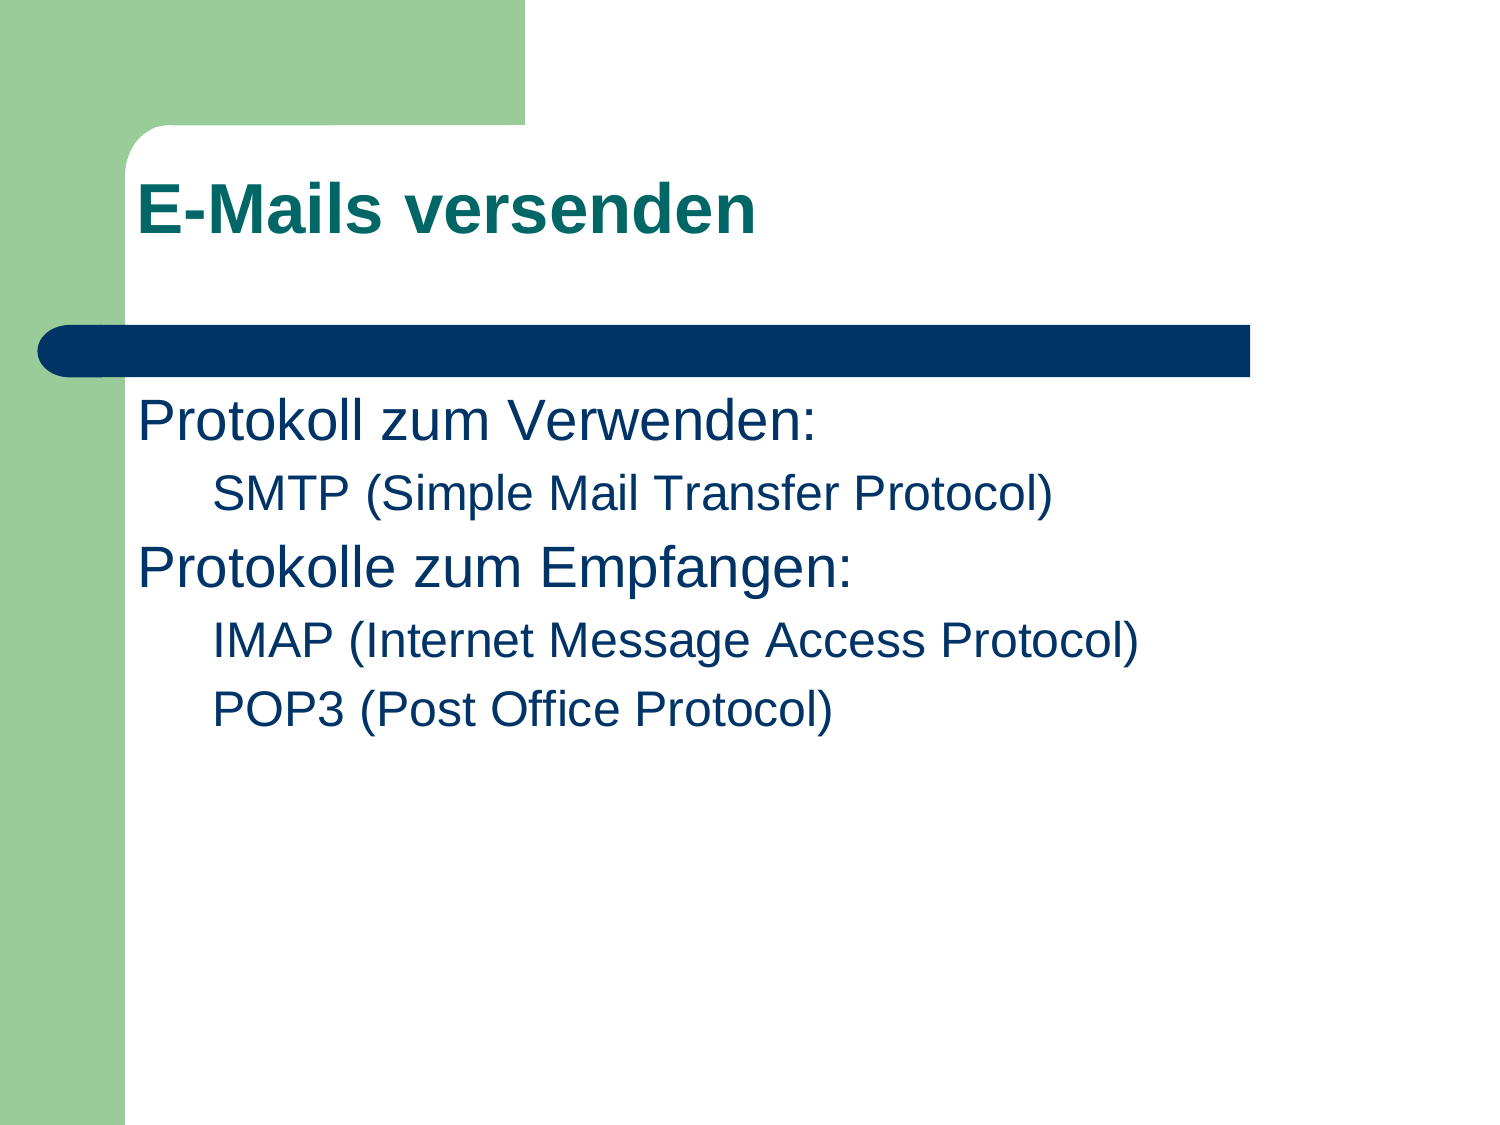

# E-Mails versenden
Protokoll zum Verwenden:
SMTP (Simple Mail Transfer Protocol)
Protokolle zum Empfangen:
IMAP (Internet Message Access Protocol)
POP3 (Post Office Protocol)